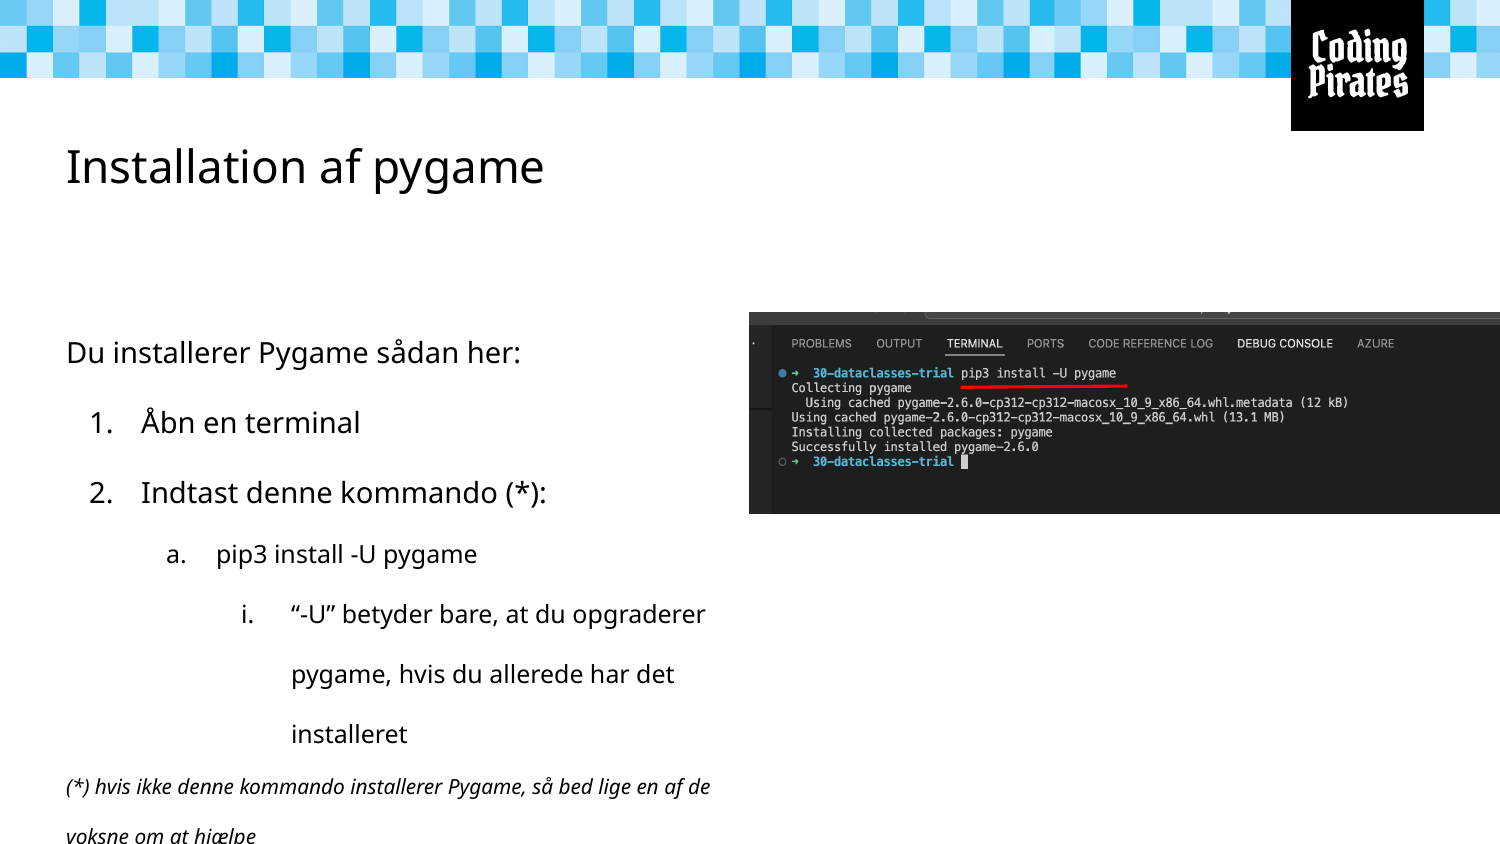

# Installation af pygame
Du installerer Pygame sådan her:
Åbn en terminal
Indtast denne kommando (*):
pip3 install -U pygame
“-U” betyder bare, at du opgraderer pygame, hvis du allerede har det installeret
(*) hvis ikke denne kommando installerer Pygame, så bed lige en af de voksne om at hjælpe